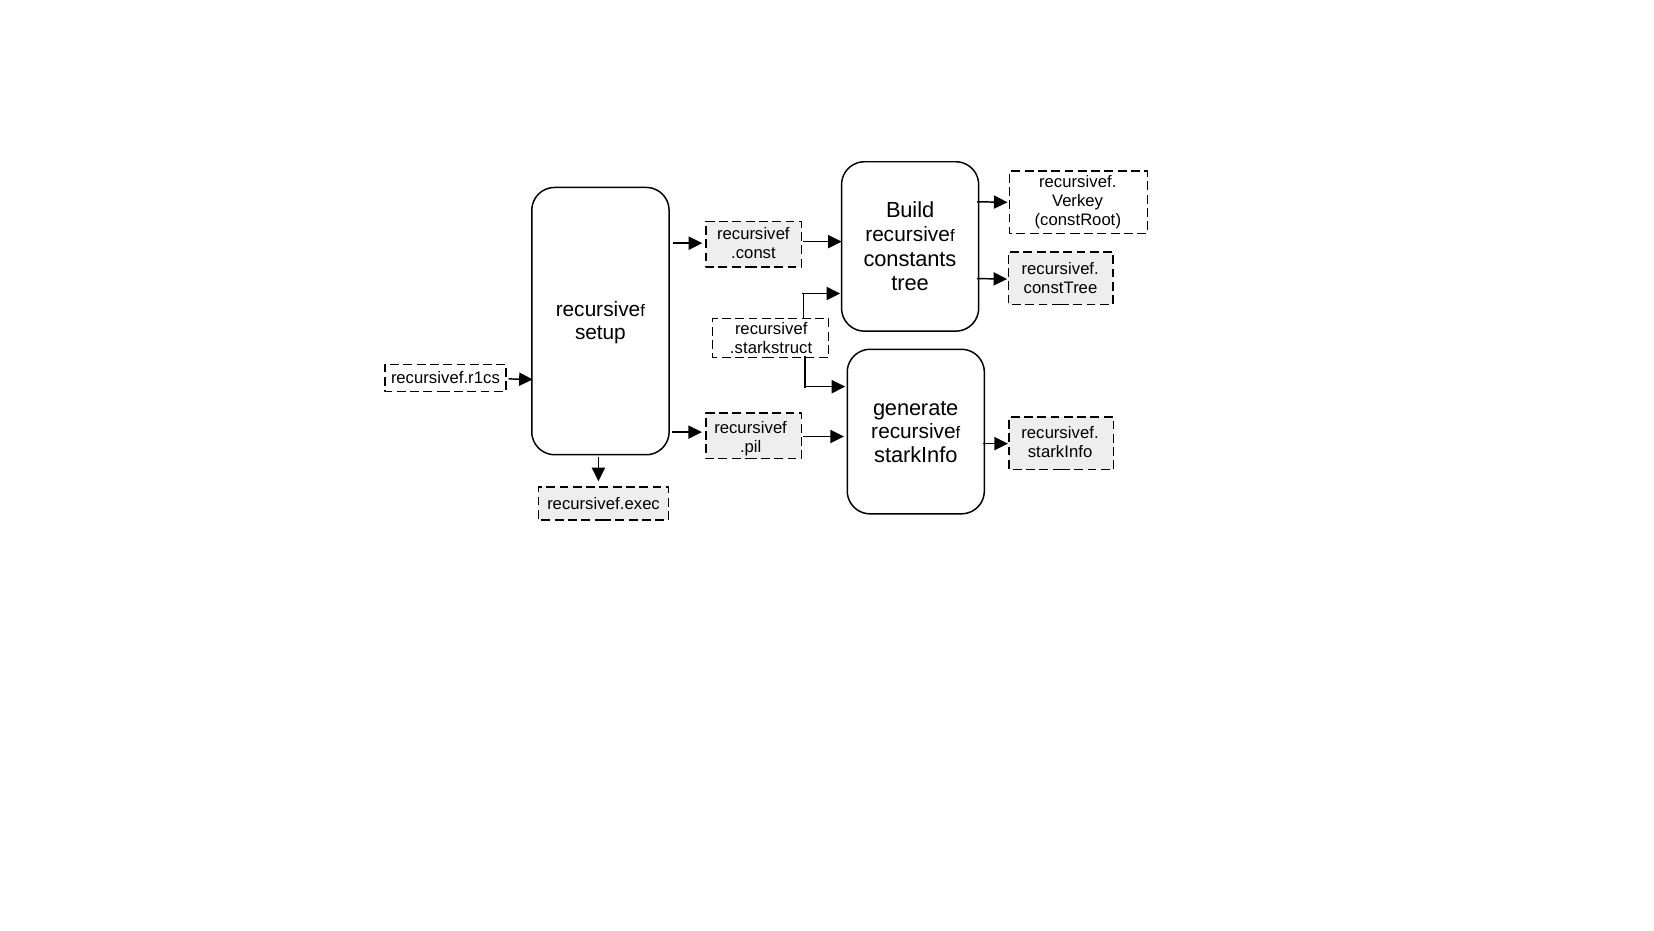

Build
recursivef constants tree
recursivef.
Verkey
(constRoot)
recursivef
setup
recursivef
.const
recursivef.
constTree
recursivef
.starkstruct
generate
recursivef
starkInfo
recursivef.r1cs
recursivef
.pil
recursivef.
starkInfo
recursivef.exec